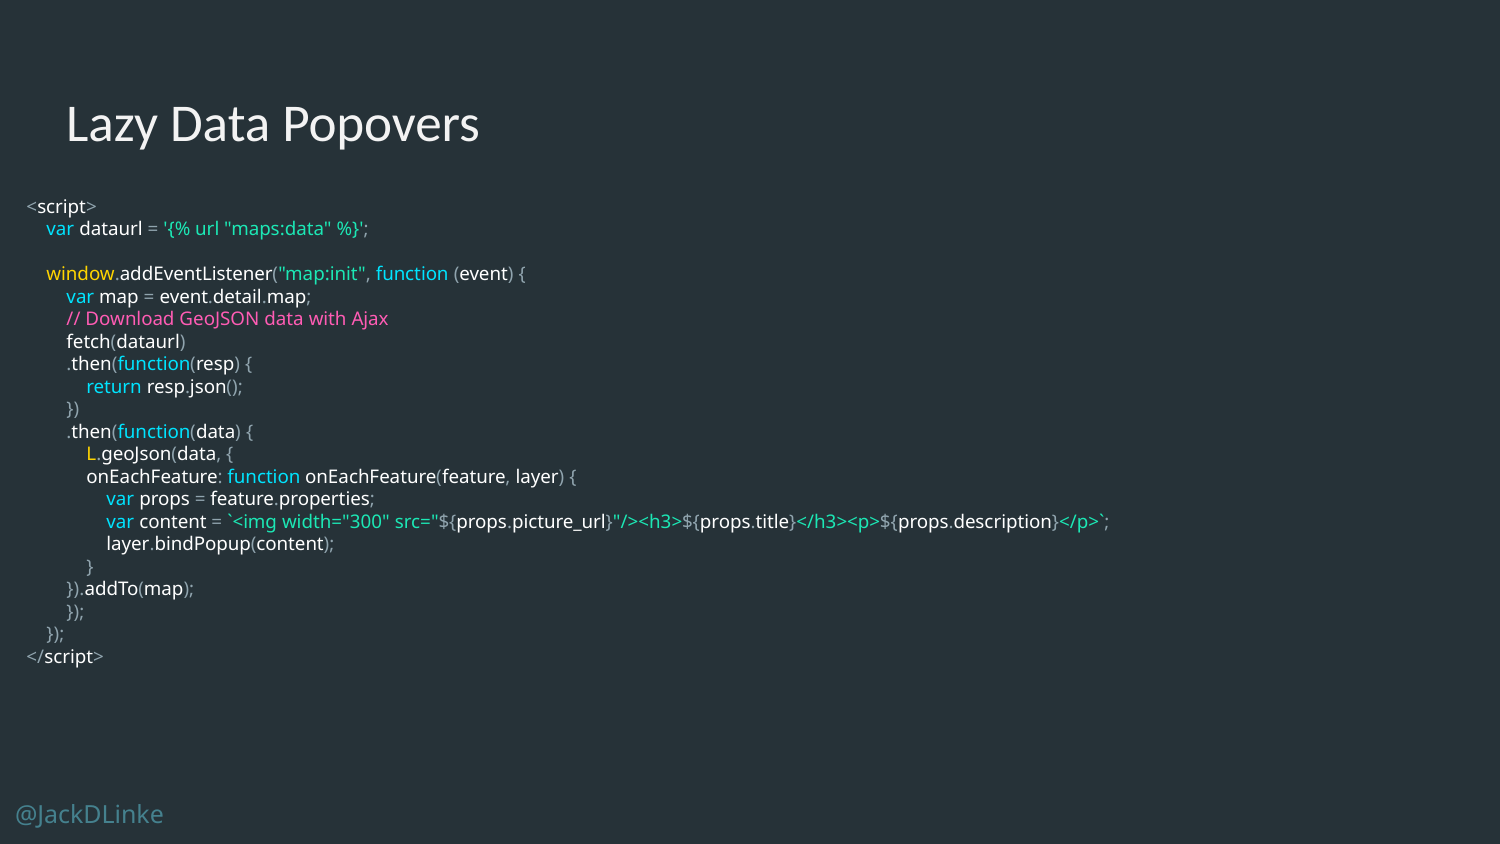

# Lazy Data Popovers
<script>
 var dataurl = '{% url "maps:data" %}';
 window.addEventListener("map:init", function (event) {
 var map = event.detail.map;
 // Download GeoJSON data with Ajax
 fetch(dataurl)
 .then(function(resp) {
 return resp.json();
 })
 .then(function(data) {
 L.geoJson(data, {
 onEachFeature: function onEachFeature(feature, layer) {
 var props = feature.properties;
 var content = `<img width="300" src="${props.picture_url}"/><h3>${props.title}</h3><p>${props.description}</p>`;
 layer.bindPopup(content);
 }
 }).addTo(map);
 });
 });
</script>